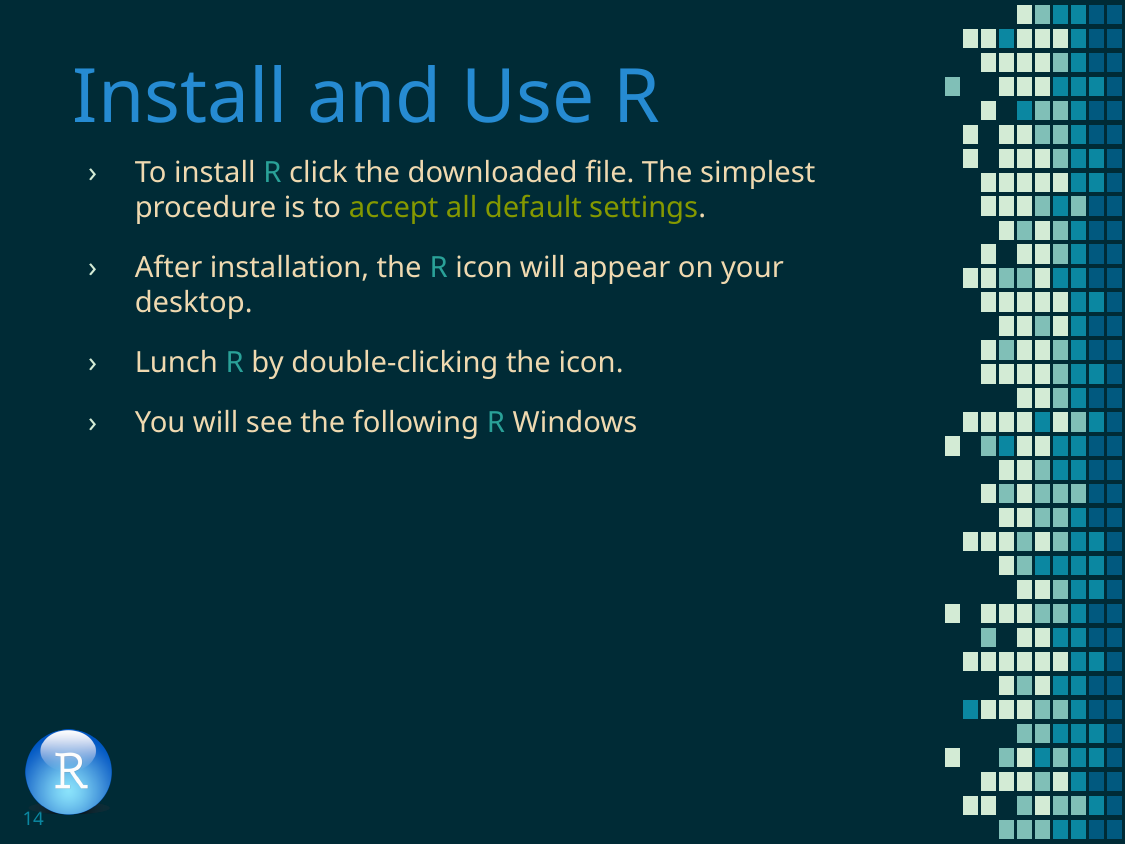

Install and Use R
# To install R click the downloaded file. The simplest procedure is to accept all default settings.
After installation, the R icon will appear on your desktop.
Lunch R by double-clicking the icon.
You will see the following R Windows